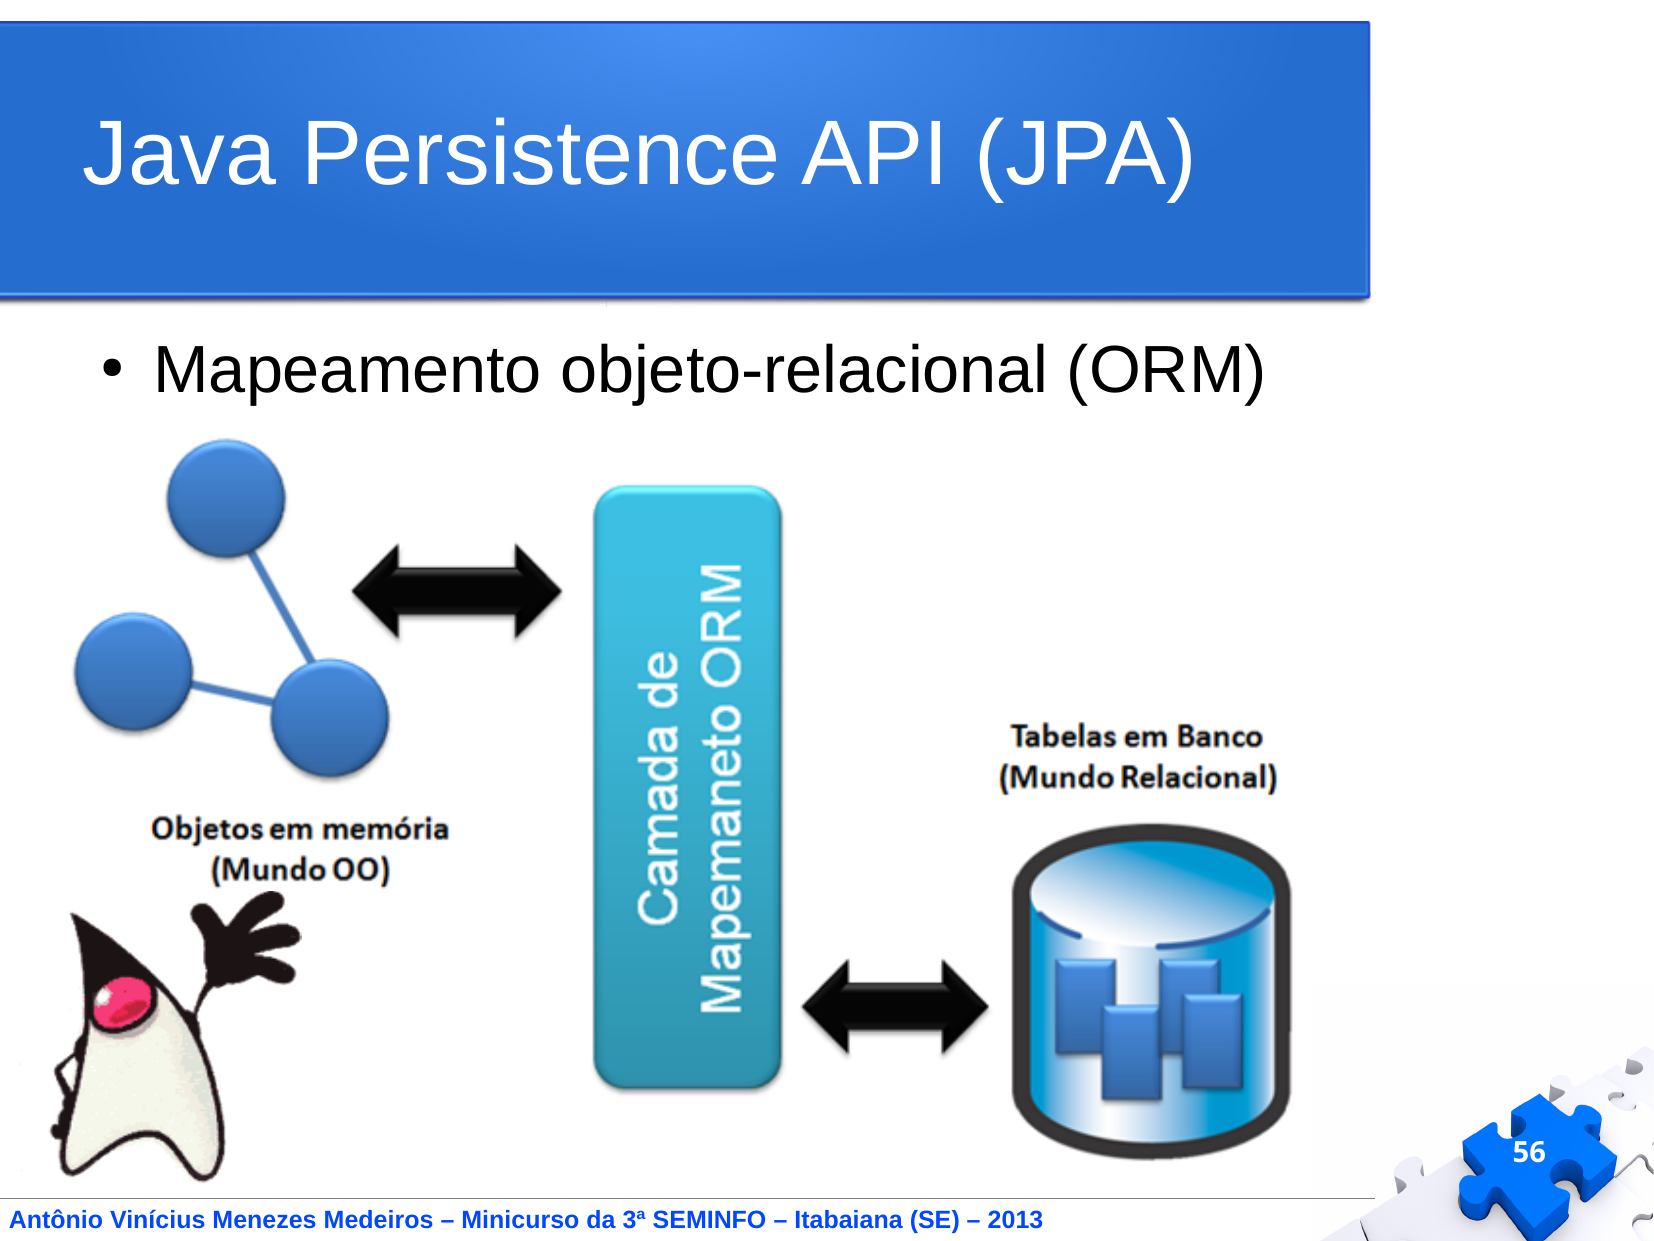

# Java Persistence API (JPA)
Mapeamento objeto-relacional (ORM)
56